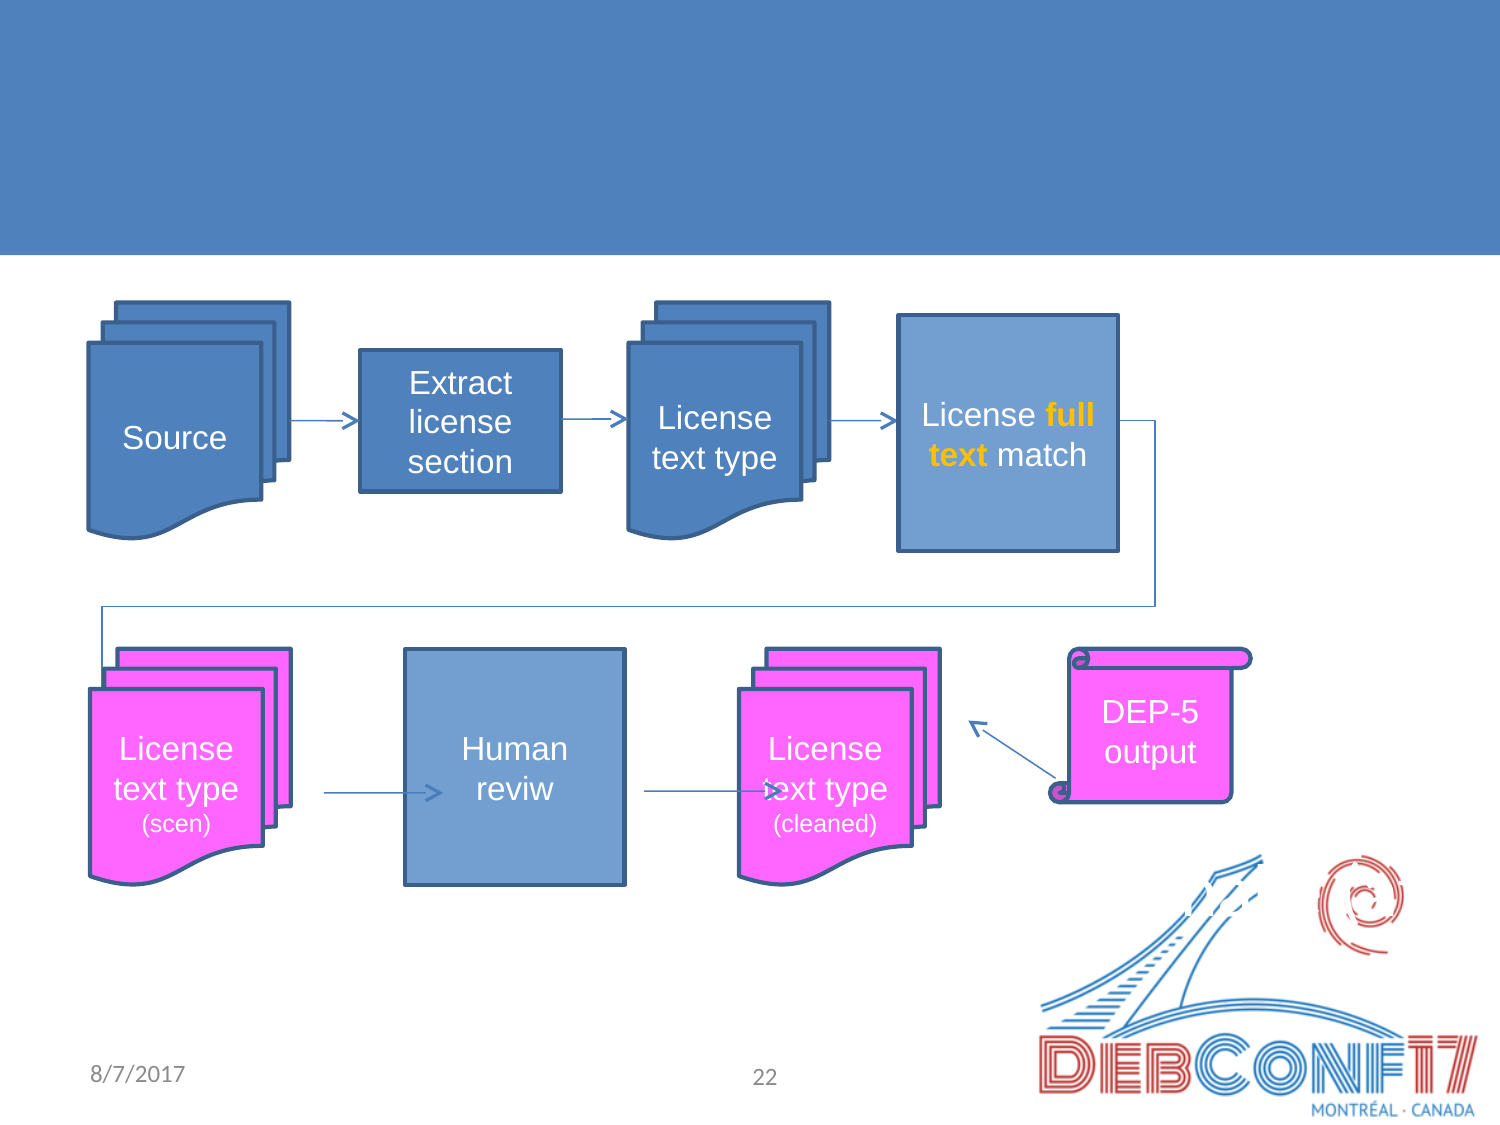

Source
License text type
License full text match
Extract license section
License text type
(scen)
Human reviw
License text type
(cleaned)
DEP-5 output
# debmake (after DEBCONF17, in progress)
8/7/2017